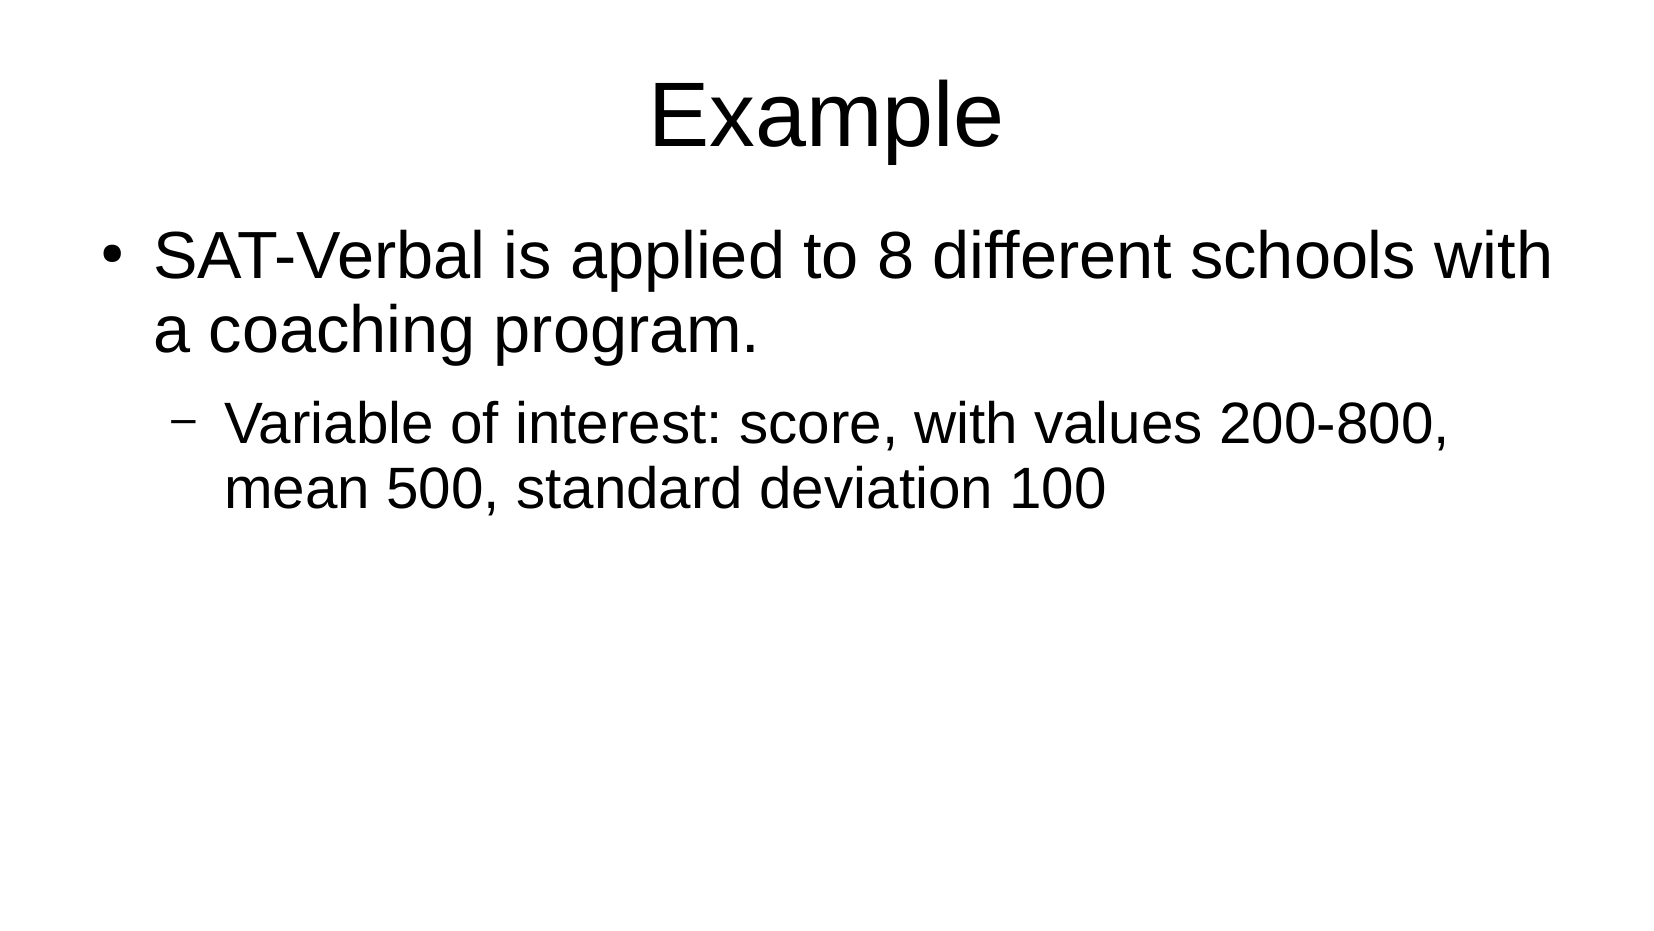

# Example
SAT-Verbal is applied to 8 different schools with a coaching program.
Variable of interest: score, with values 200-800, mean 500, standard deviation 100